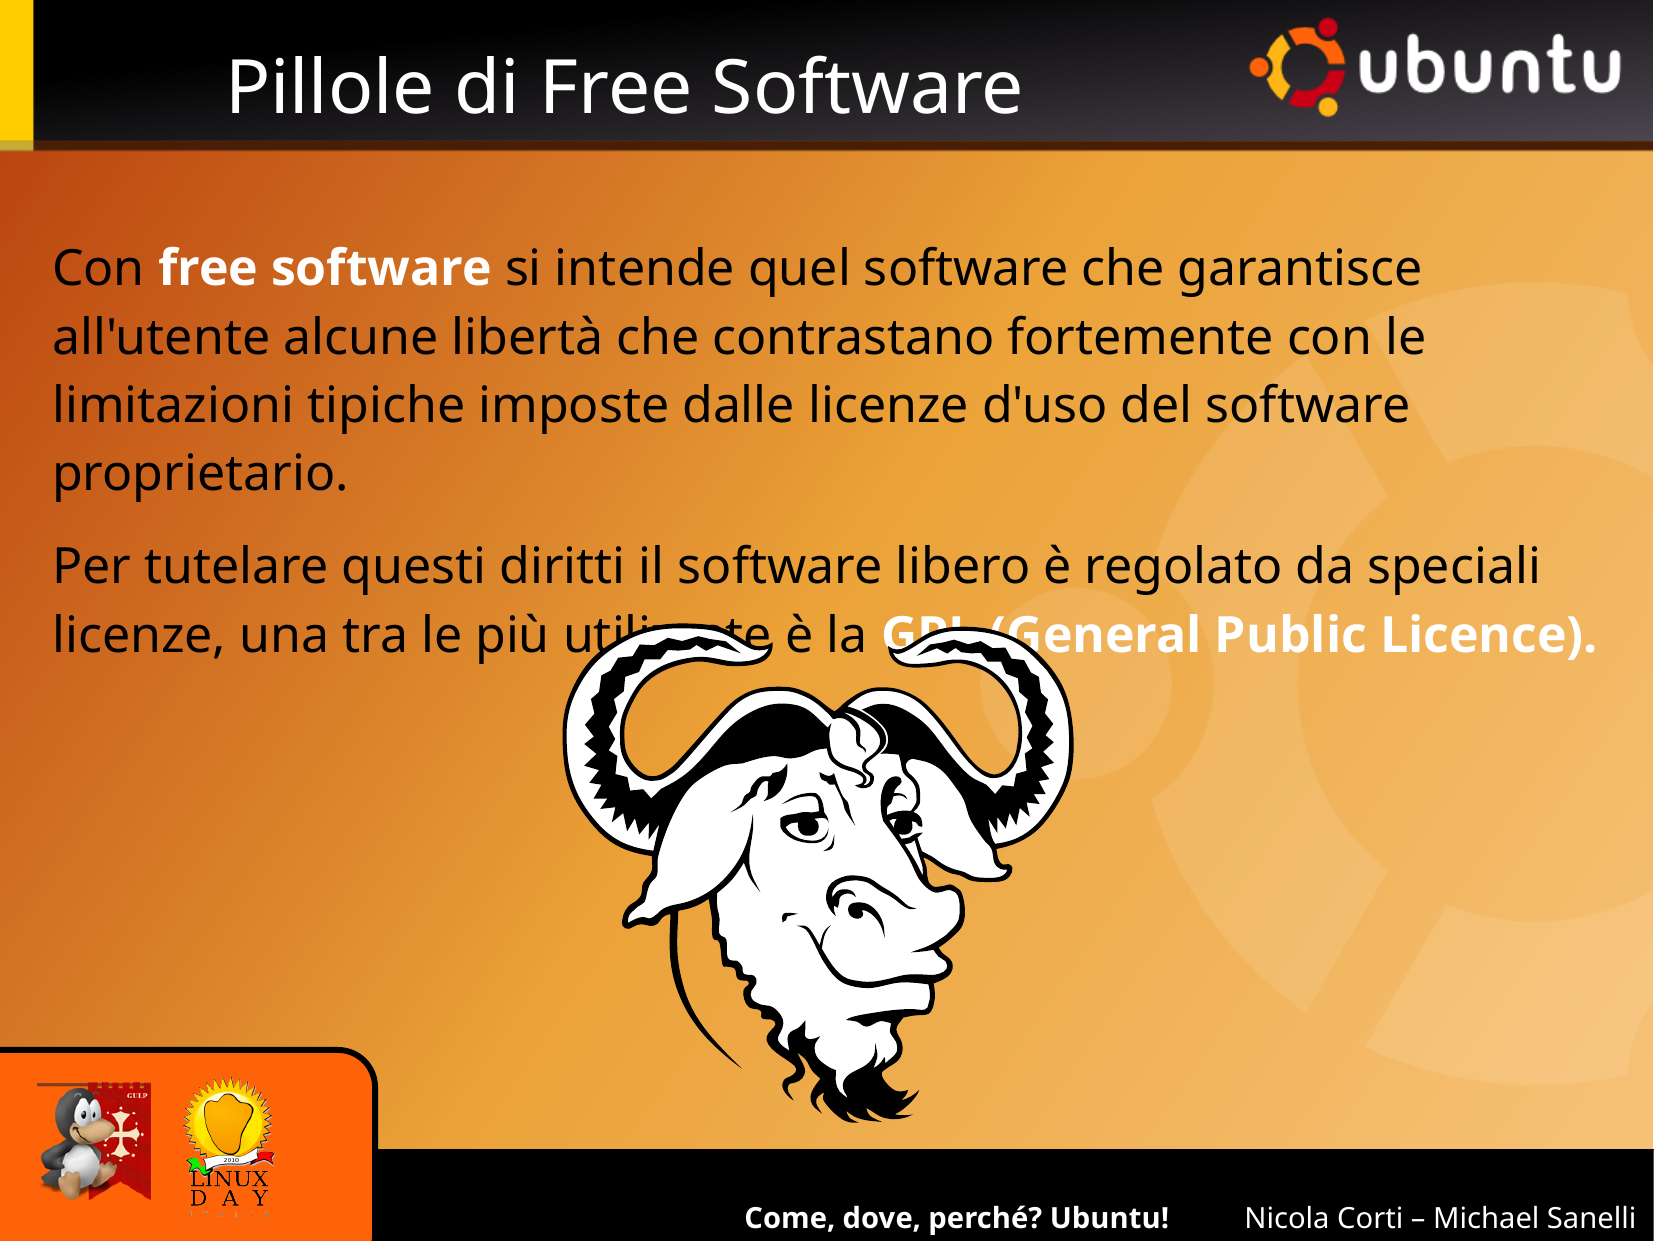

# Pillole di Free Software
Con free software si intende quel software che garantisce all'utente alcune libertà che contrastano fortemente con le limitazioni tipiche imposte dalle licenze d'uso del software proprietario.
Per tutelare questi diritti il software libero è regolato da speciali licenze, una tra le più utilizzate è la GPL (General Public Licence).